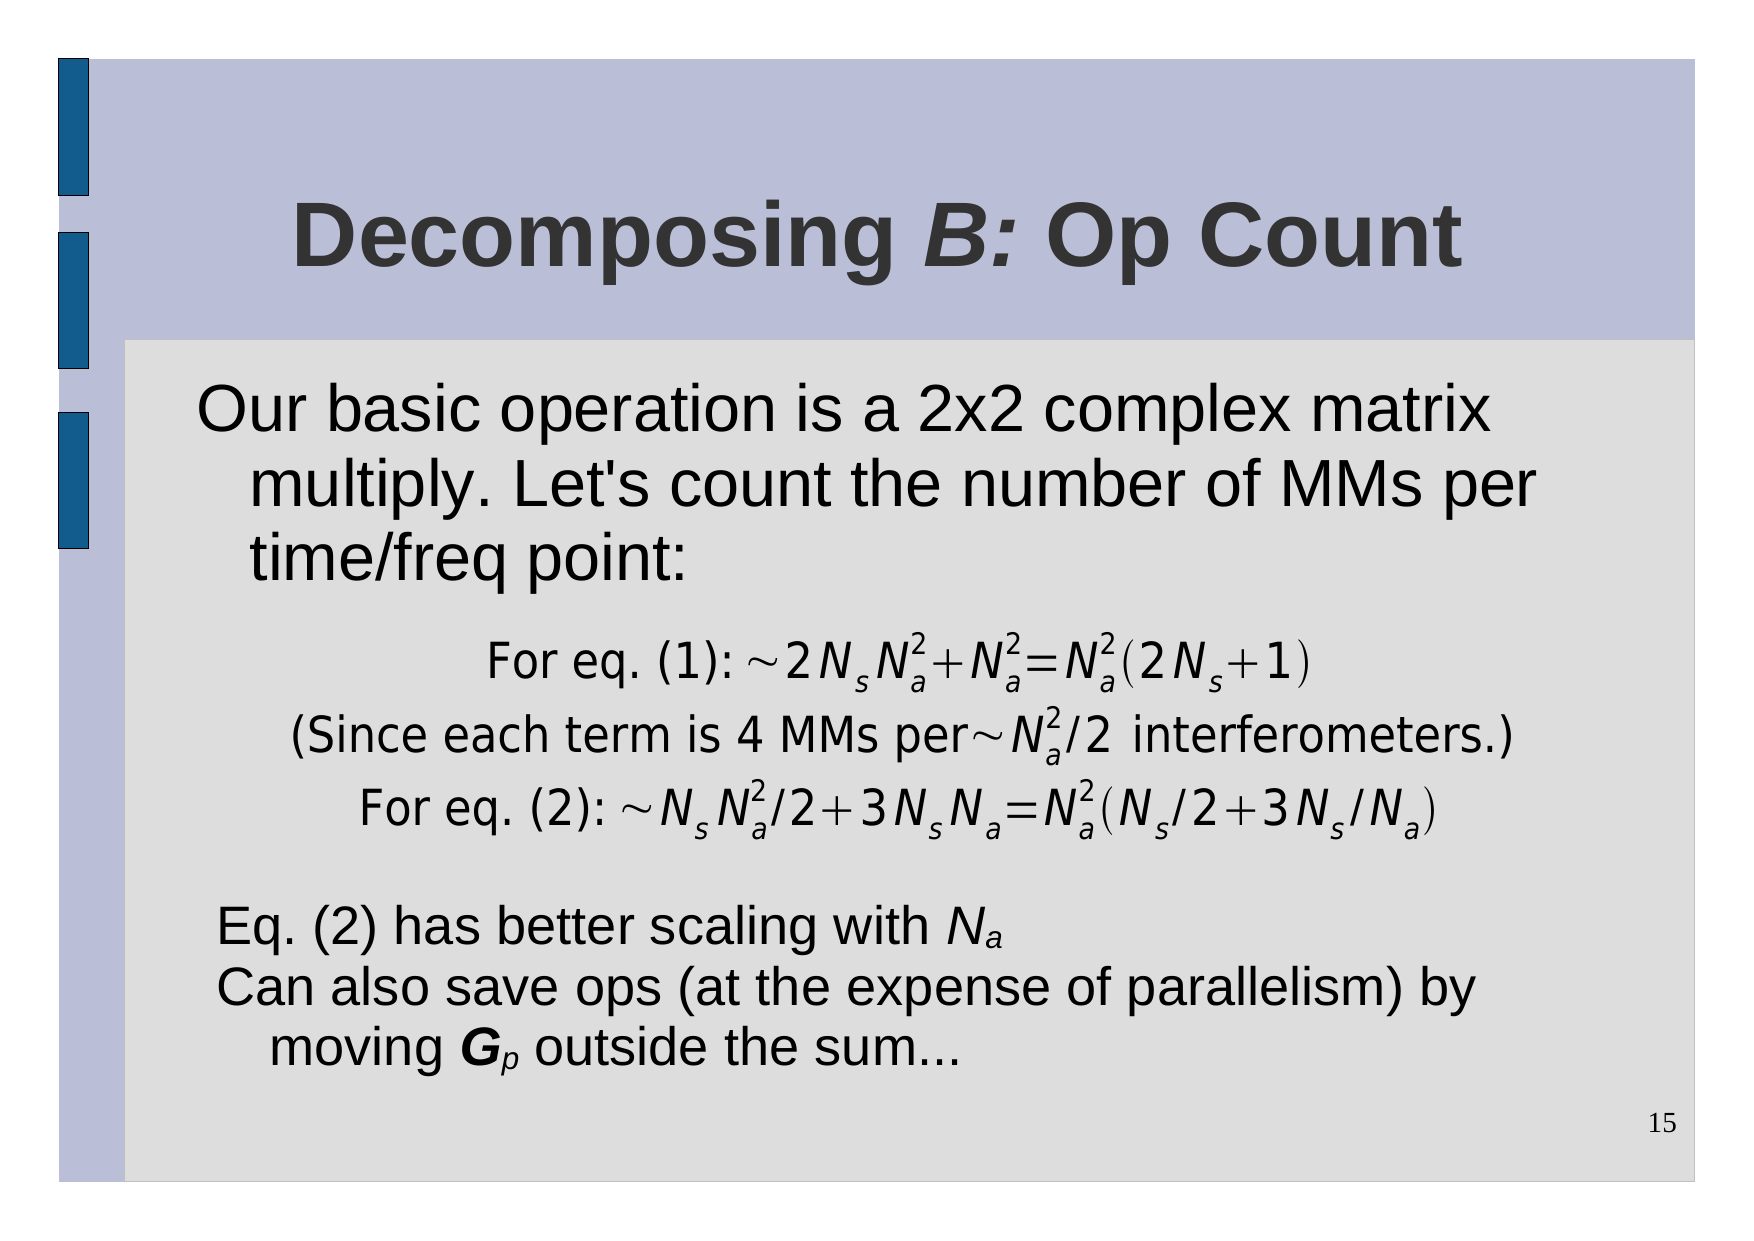

# Decomposing B: Op Count
Our basic operation is a 2x2 complex matrix multiply. Let's count the number of MMs per time/freq point:
Eq. (2) has better scaling with Na
Can also save ops (at the expense of parallelism) by moving Gp outside the sum...
15